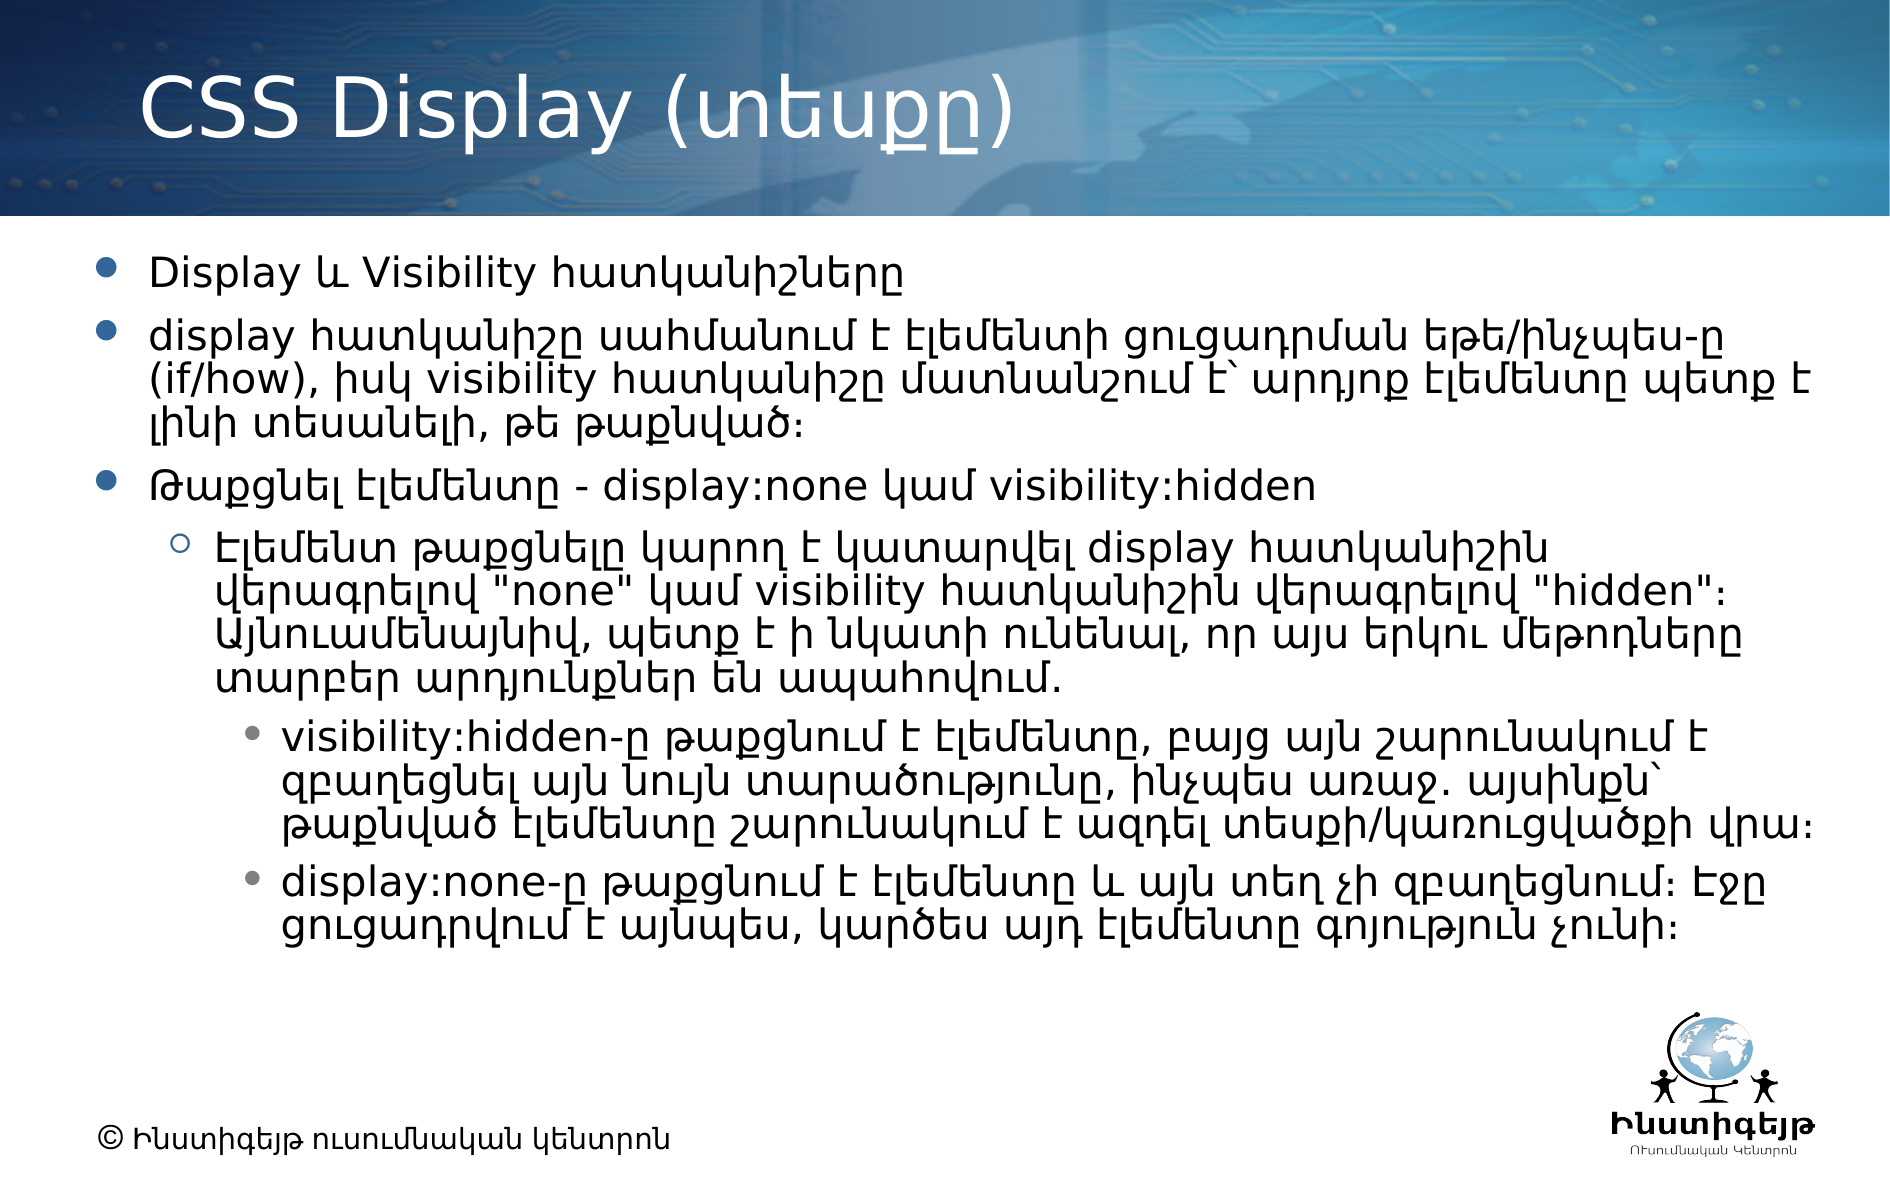

CSS Display (տեսքը)
# Display և Visibility հատկանիշները
display հատկանիշը սահմանում է էլեմենտի ցուցադրման եթե/ինչպես-ը (if/how), իսկ visibility հատկանիշը մատնանշում է՝ արդյոք էլեմենտը պետք է լինի տեսանելի, թե թաքնված։
Թաքցնել էլեմենտը - display:none կամ visibility:hidden
Էլեմենտ թաքցնելը կարող է կատարվել display հատկանիշին վերագրելով "none" կամ visibility հատկանիշին վերագրելով "hidden"։ Այնուամենայնիվ, պետք է ի նկատի ունենալ, որ այս երկու մեթոդները տարբեր արդյունքներ են ապահովում․
visibility:hidden-ը թաքցնում է էլեմենտը, բայց այն շարունակում է զբաղեցնել այն նույն տարածությունը, ինչպես առաջ․ այսինքն՝ թաքնված էլեմենտը շարունակում է ազդել տեսքի/կառուցվածքի վրա։
display:none-ը թաքցնում է էլեմենտը և այն տեղ չի զբաղեցնում։ Էջը ցուցադրվում է այնպես, կարծես այդ էլեմենտը գոյություն չունի։